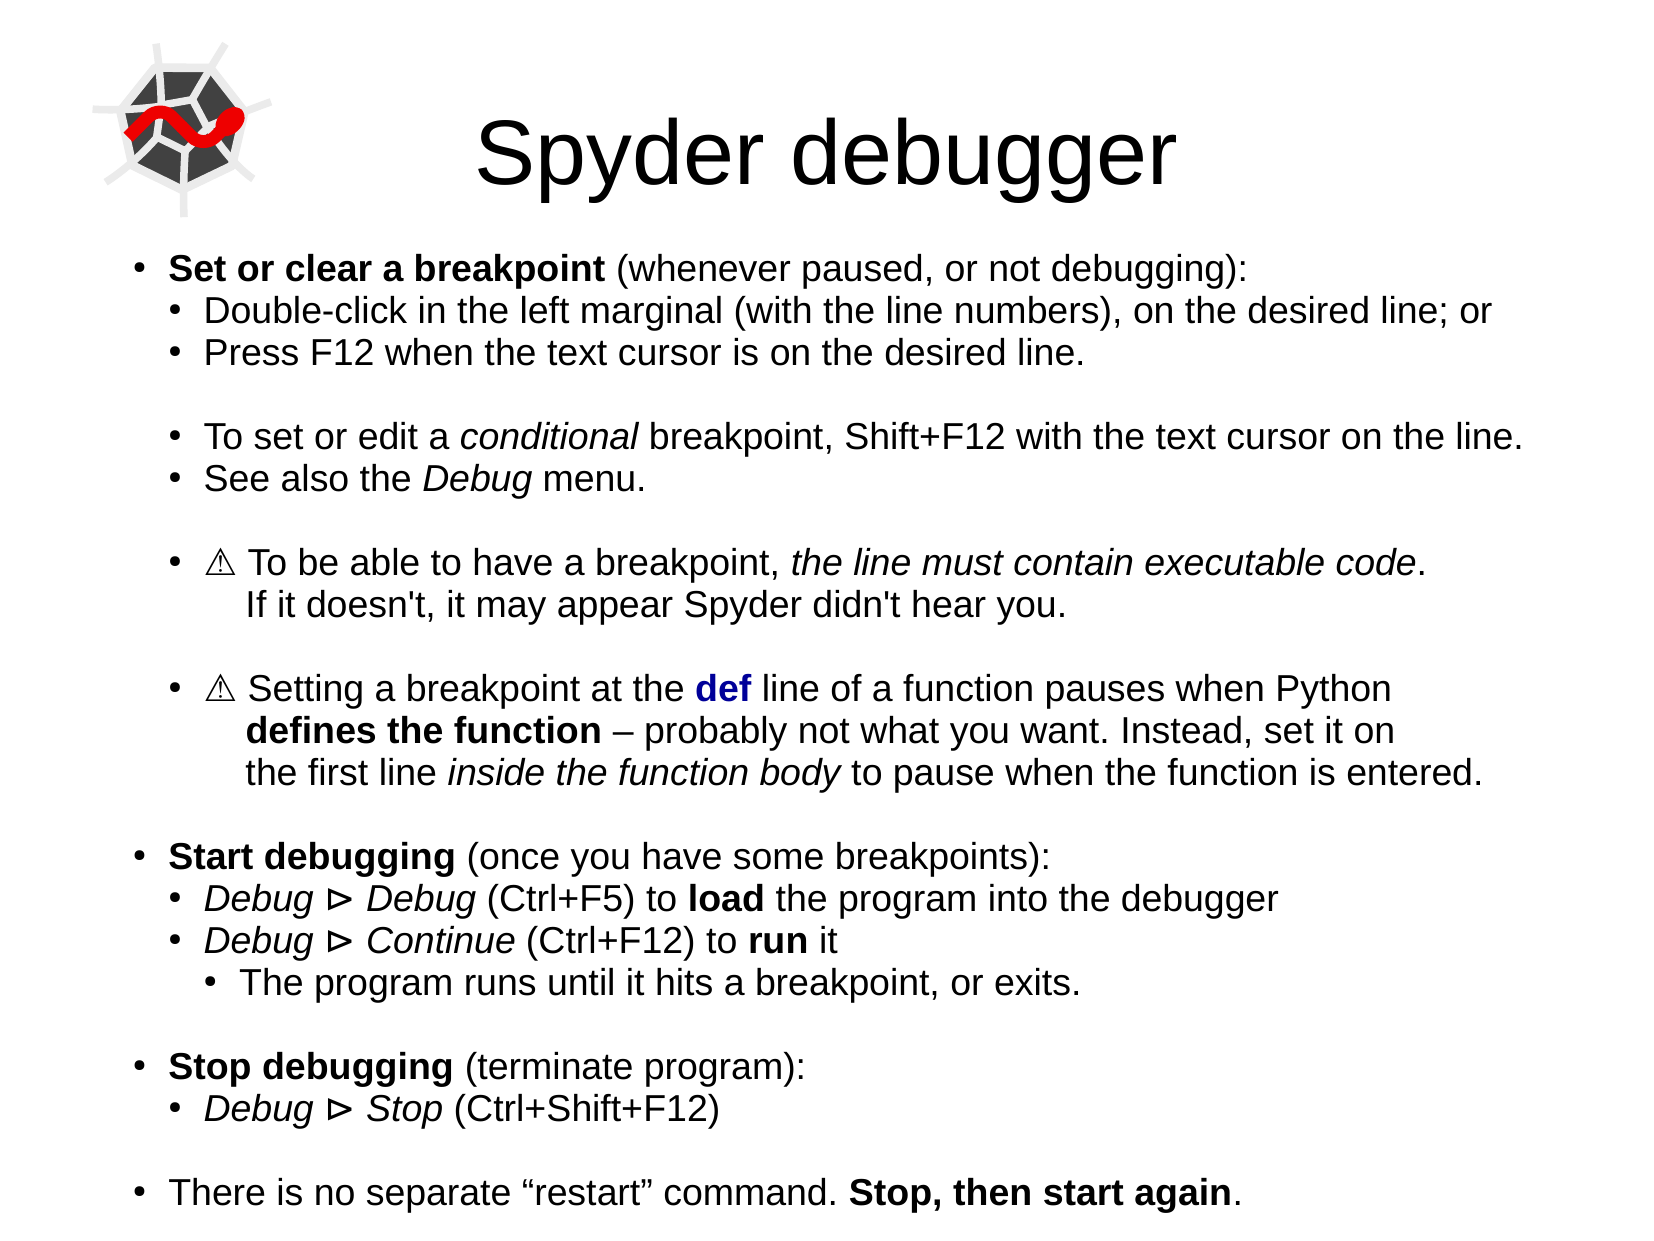

# Spyder debugger
Set or clear a breakpoint (whenever paused, or not debugging):
Double-click in the left marginal (with the line numbers), on the desired line; or
Press F12 when the text cursor is on the desired line.
To set or edit a conditional breakpoint, Shift+F12 with the text cursor on the line.
See also the Debug menu.
⚠ To be able to have a breakpoint, the line must contain executable code.
 If it doesn't, it may appear Spyder didn't hear you.
⚠ Setting a breakpoint at the def line of a function pauses when Python
 defines the function – probably not what you want. Instead, set it on
 the first line inside the function body to pause when the function is entered.
Start debugging (once you have some breakpoints):
Debug ⊳ Debug (Ctrl+F5) to load the program into the debugger
Debug ⊳ Continue (Ctrl+F12) to run it
The program runs until it hits a breakpoint, or exits.
Stop debugging (terminate program):
Debug ⊳ Stop (Ctrl+Shift+F12)
There is no separate “restart” command. Stop, then start again.